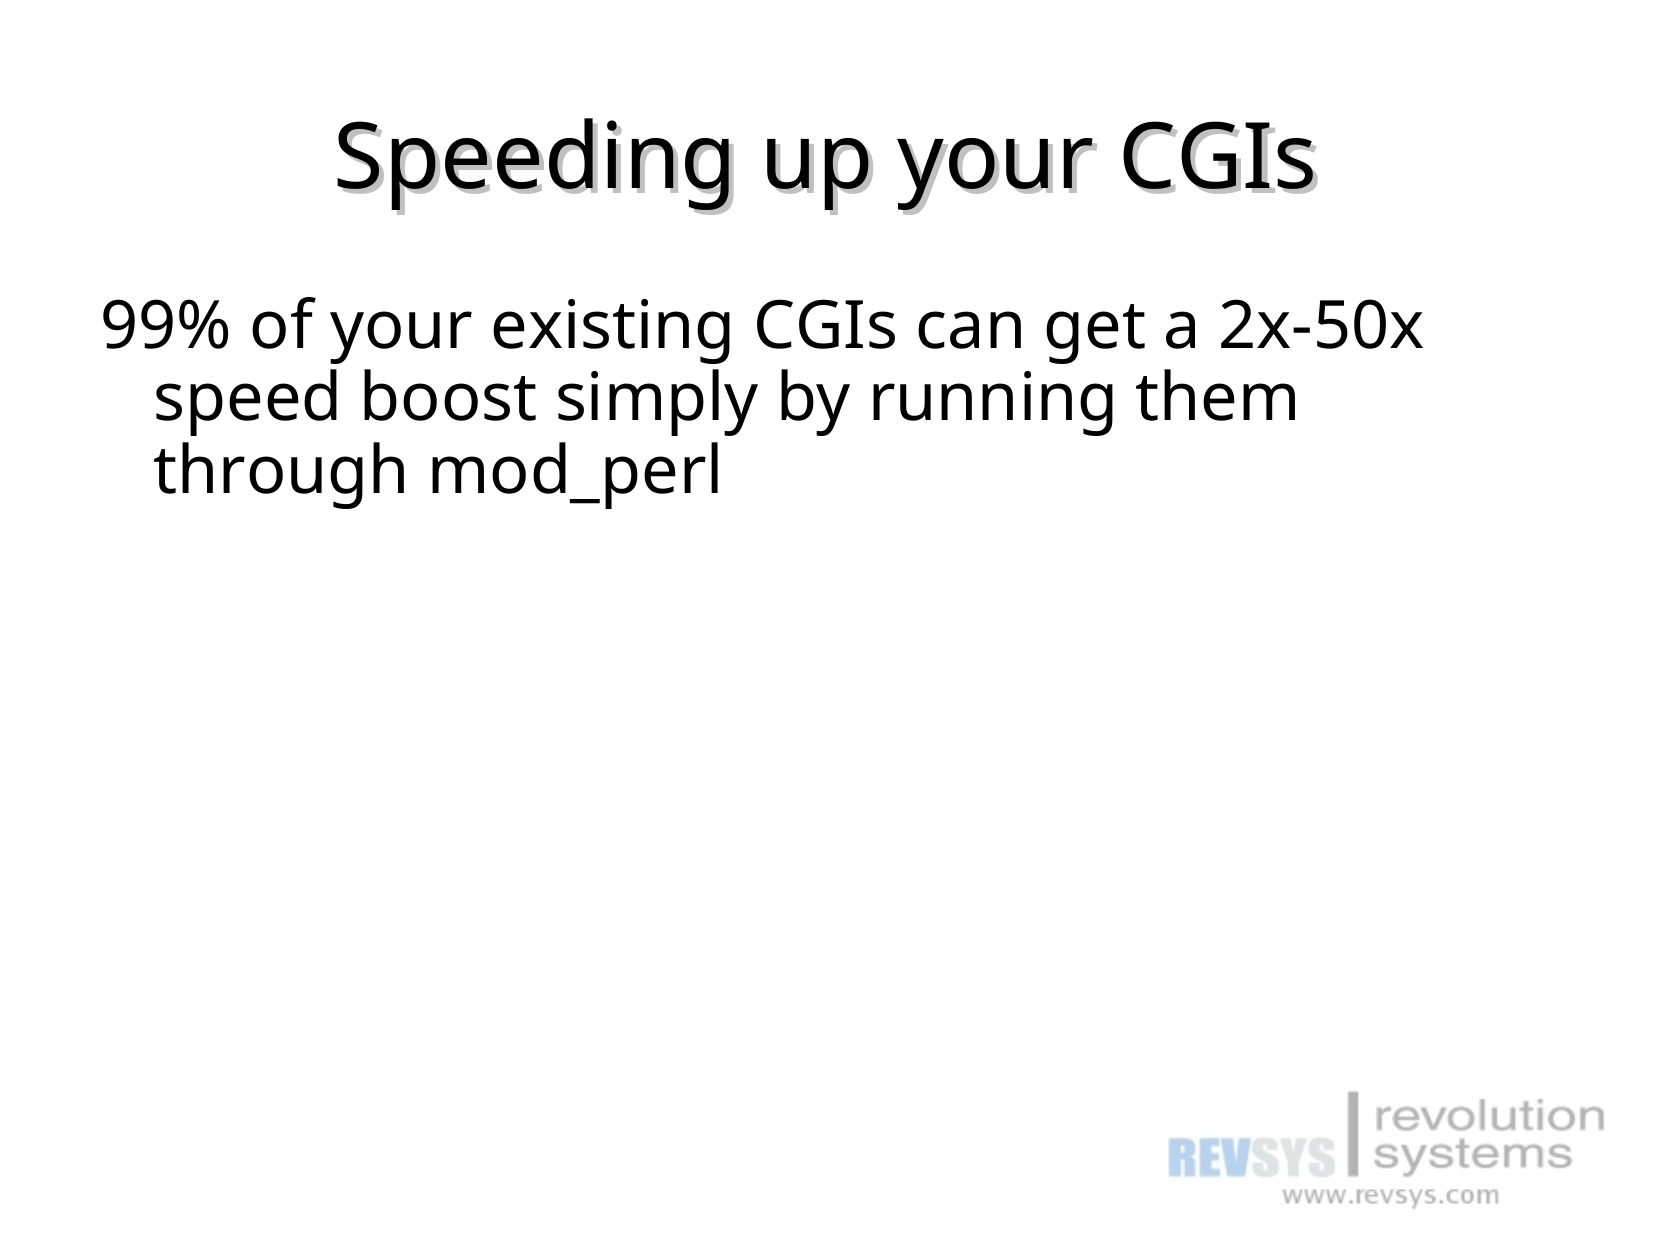

Speeding up your CGIs
# 99% of your existing CGIs can get a 2x-50x speed boost simply by running them through mod_perl